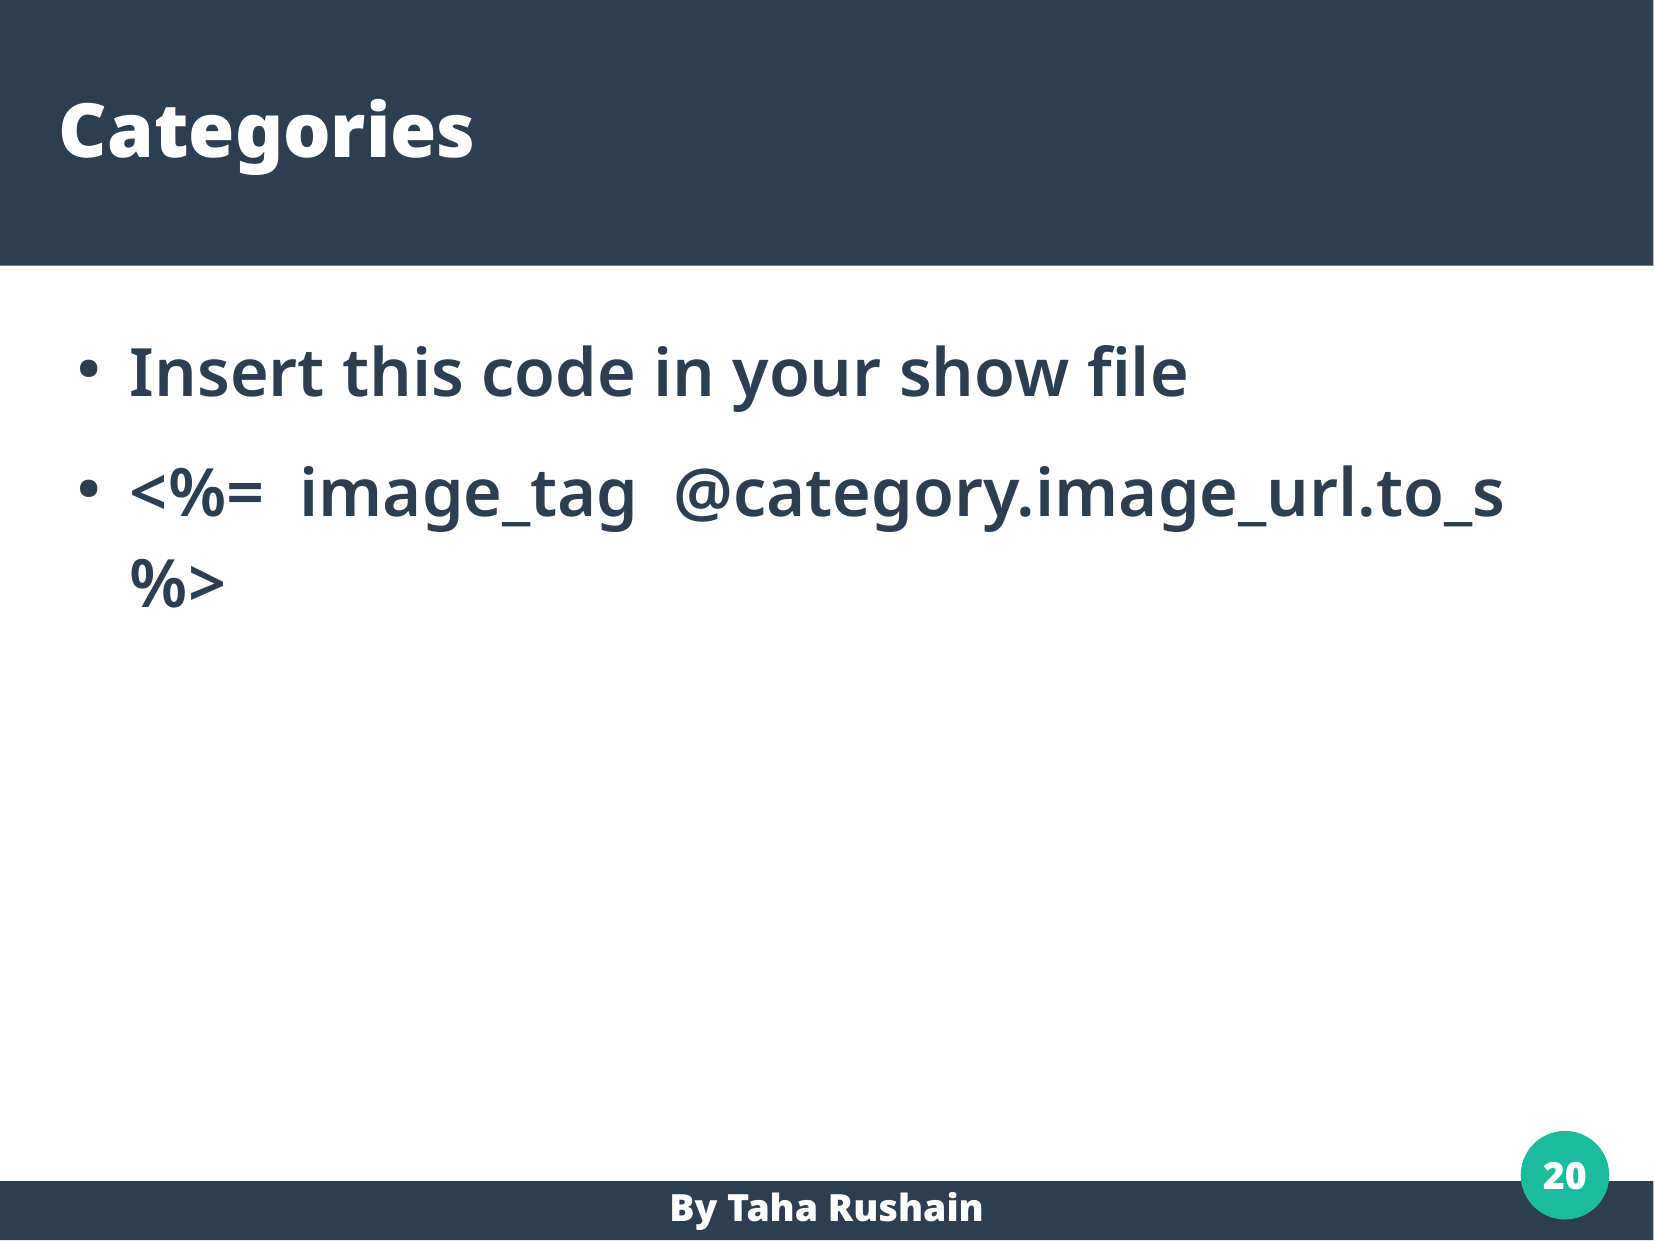

# Categories
Insert this code in your show file
<%= image_tag @category.image_url.to_s %>
20
By Taha Rushain